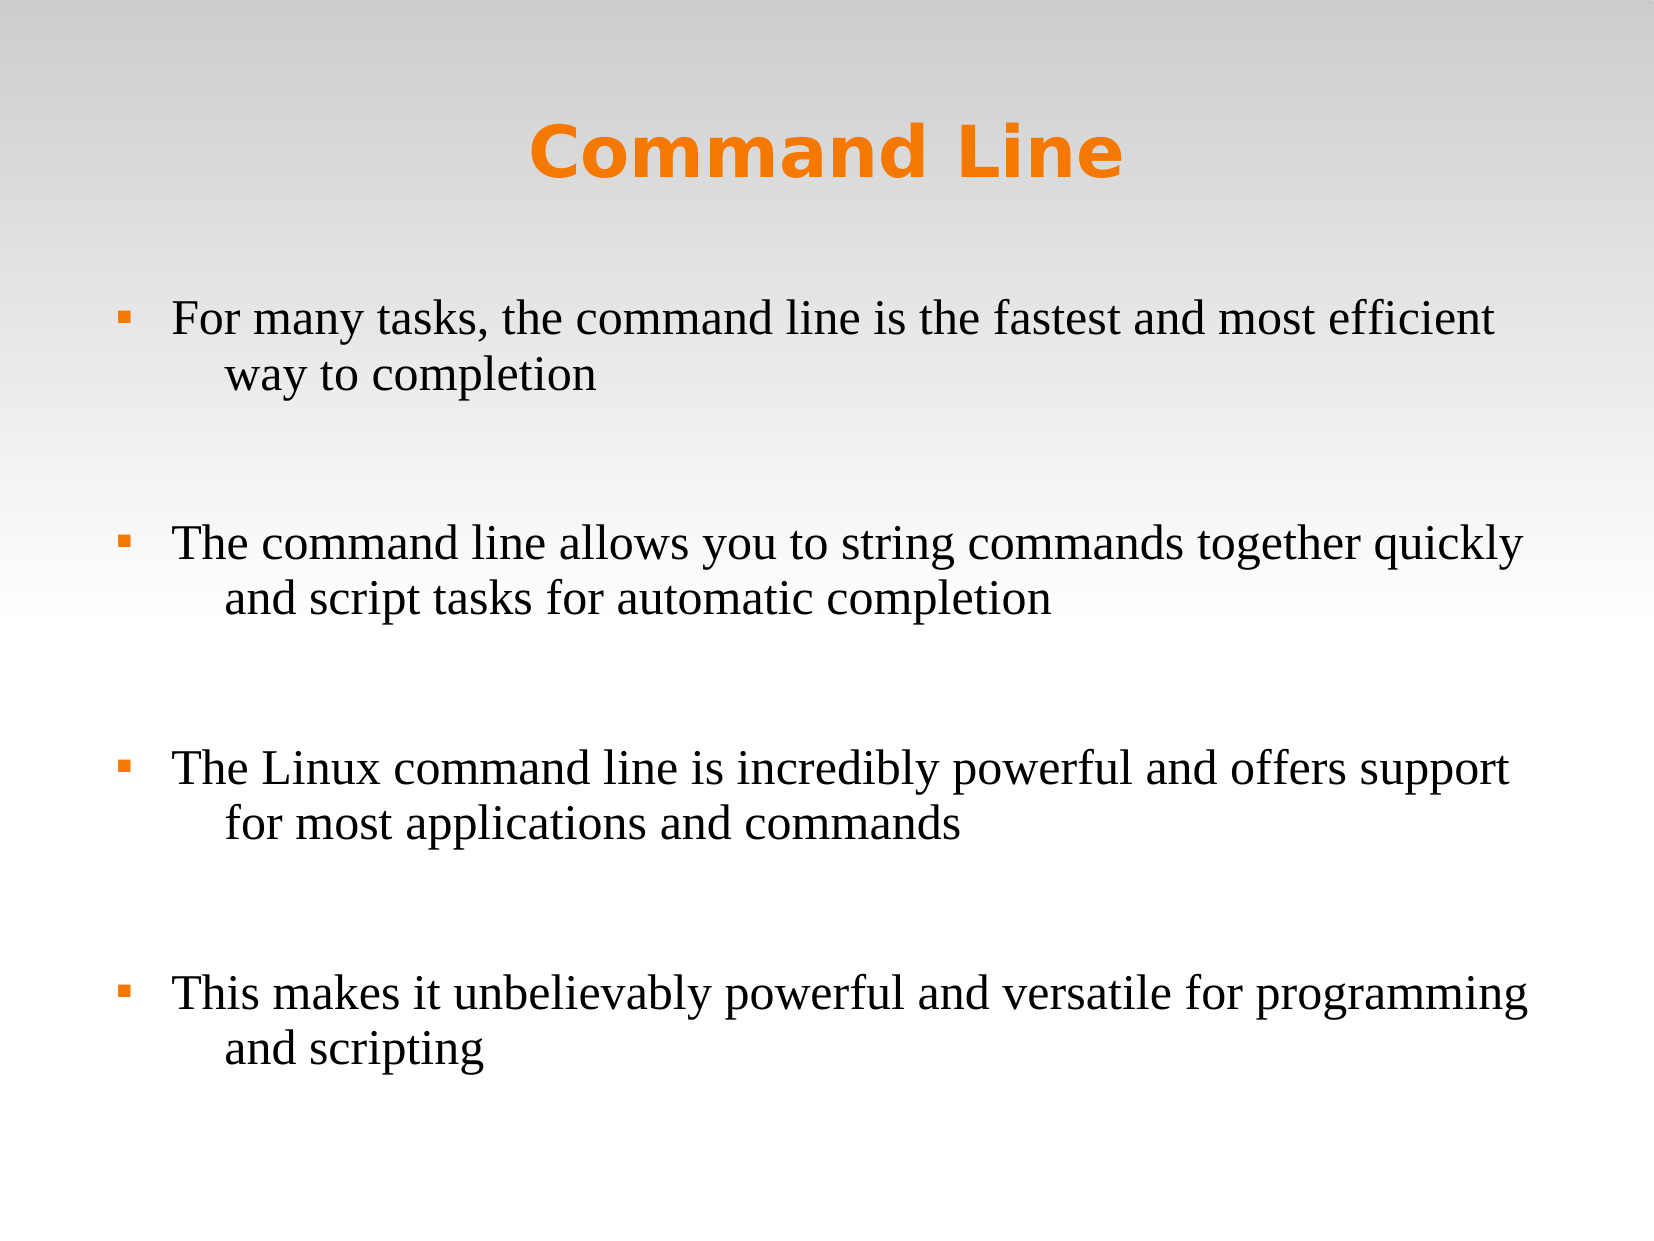

# Command Line
For many tasks, the command line is the fastest and most efficient way to completion
The command line allows you to string commands together quickly and script tasks for automatic completion
The Linux command line is incredibly powerful and offers support for most applications and commands
This makes it unbelievably powerful and versatile for programming and scripting